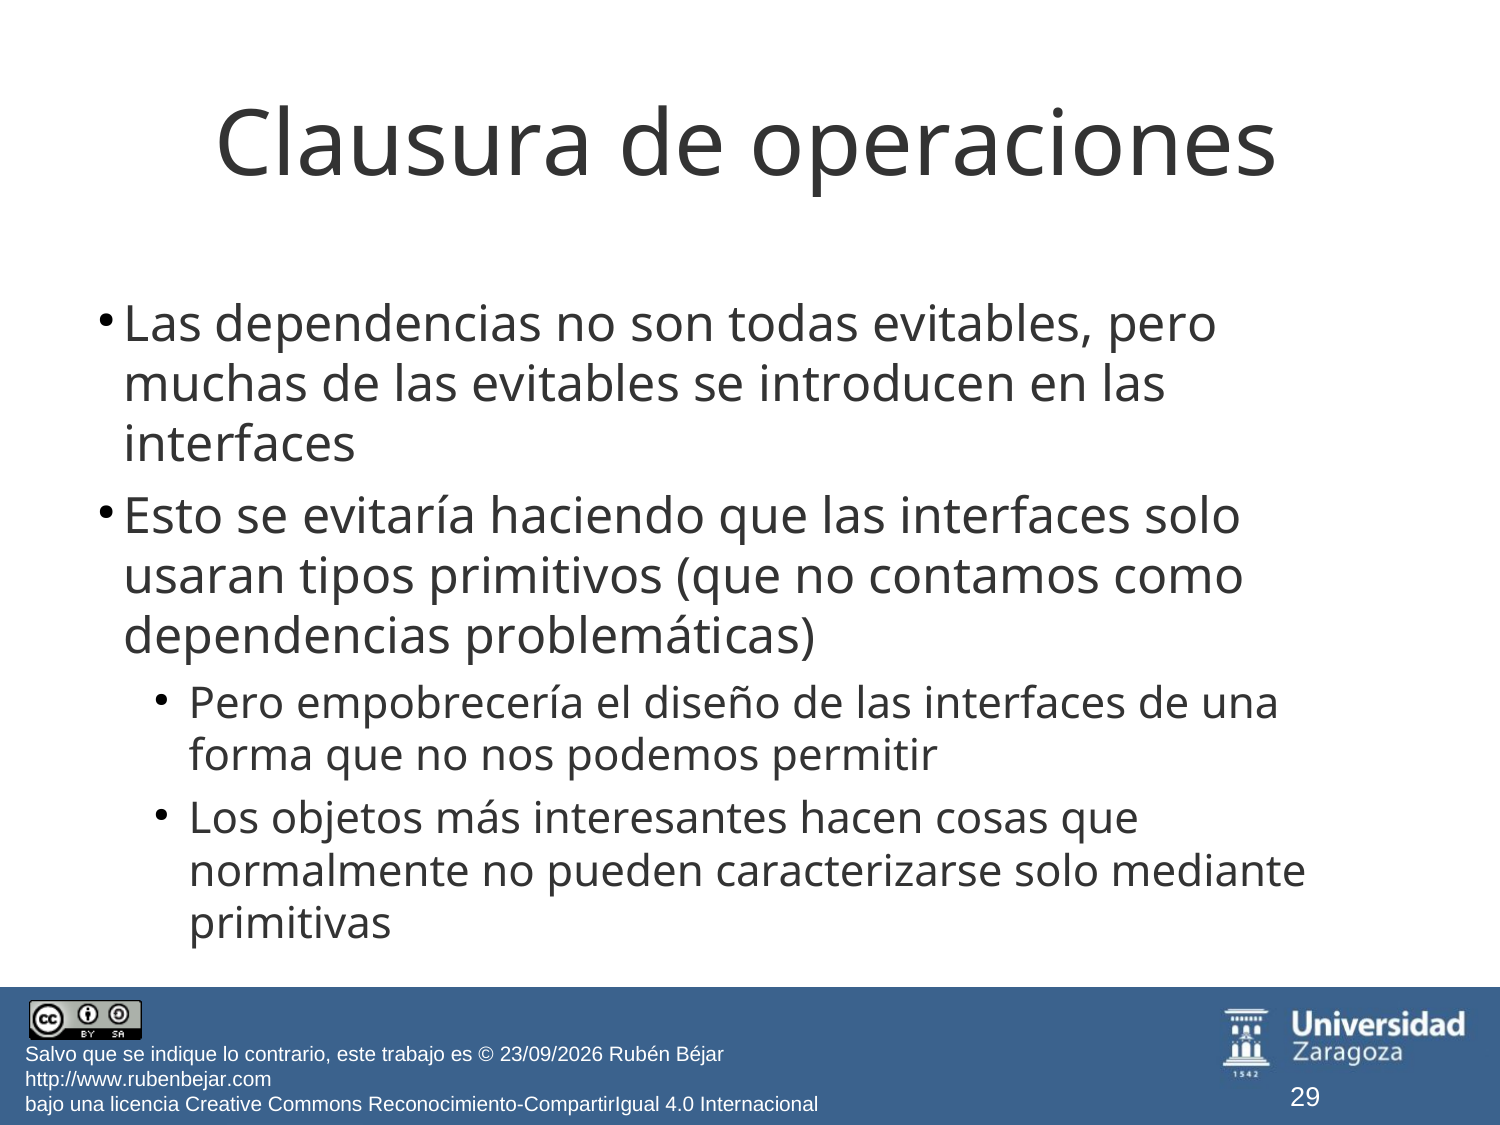

# Clausura de operaciones
Las dependencias no son todas evitables, pero muchas de las evitables se introducen en las interfaces
Esto se evitaría haciendo que las interfaces solo usaran tipos primitivos (que no contamos como dependencias problemáticas)
Pero empobrecería el diseño de las interfaces de una forma que no nos podemos permitir
Los objetos más interesantes hacen cosas que normalmente no pueden caracterizarse solo mediante primitivas